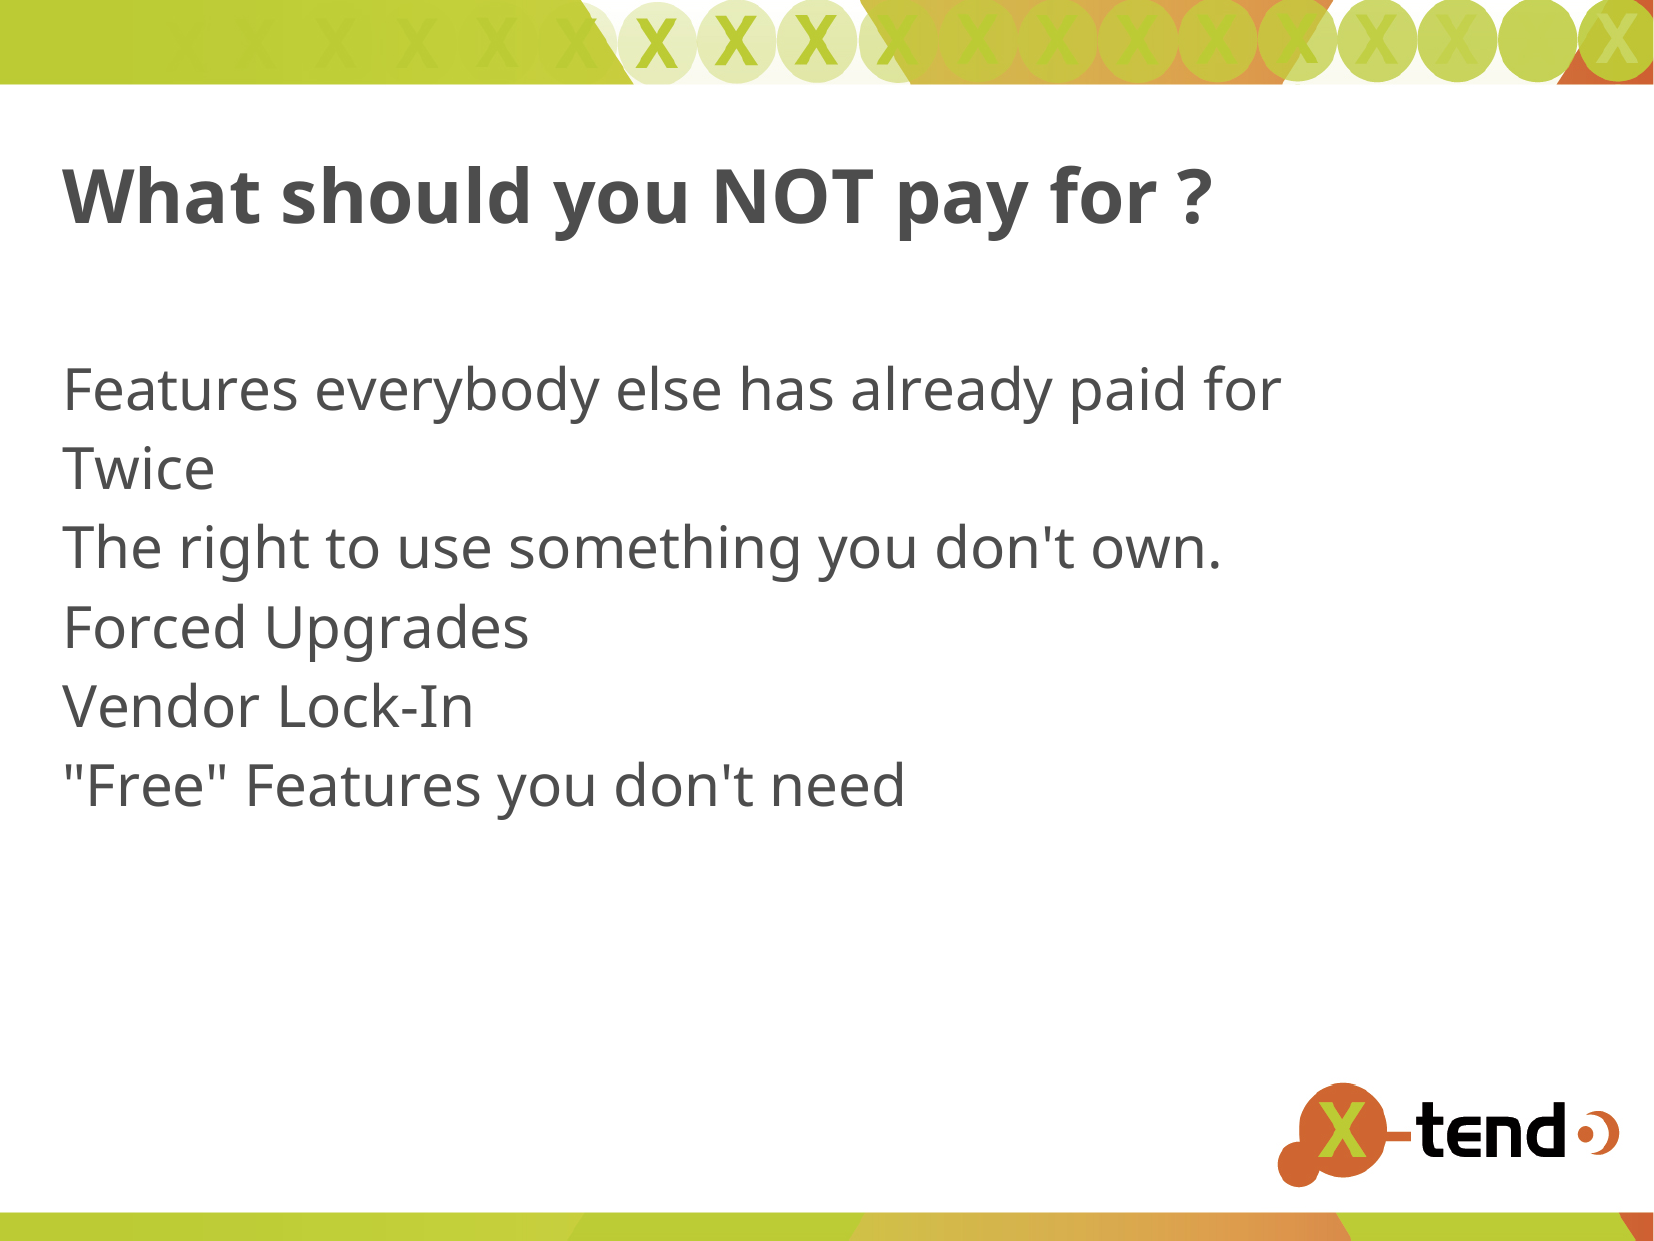

What should you NOT pay for ?
Features everybody else has already paid for
Twice
The right to use something you don't own.
Forced Upgrades
Vendor Lock-In
"Free" Features you don't need
#